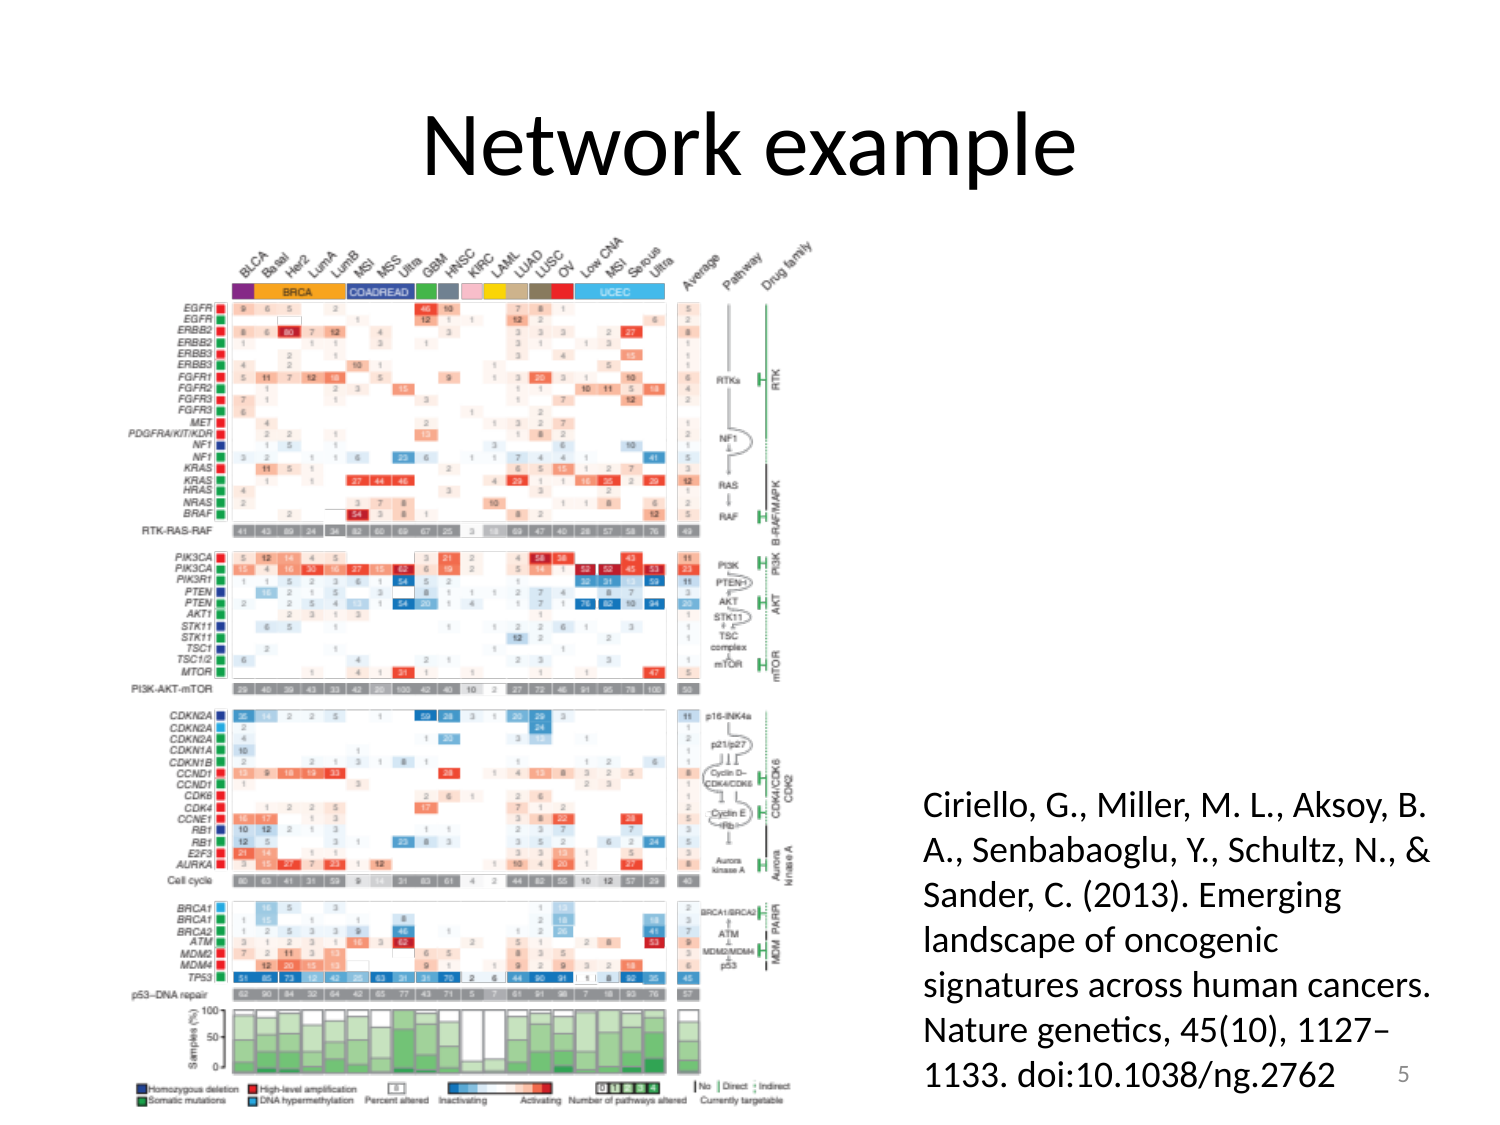

# Network example
Ciriello, G., Miller, M. L., Aksoy, B. A., Senbabaoglu, Y., Schultz, N., & Sander, C. (2013). Emerging landscape of oncogenic signatures across human cancers. Nature genetics, 45(10), 1127–1133. doi:10.1038/ng.2762